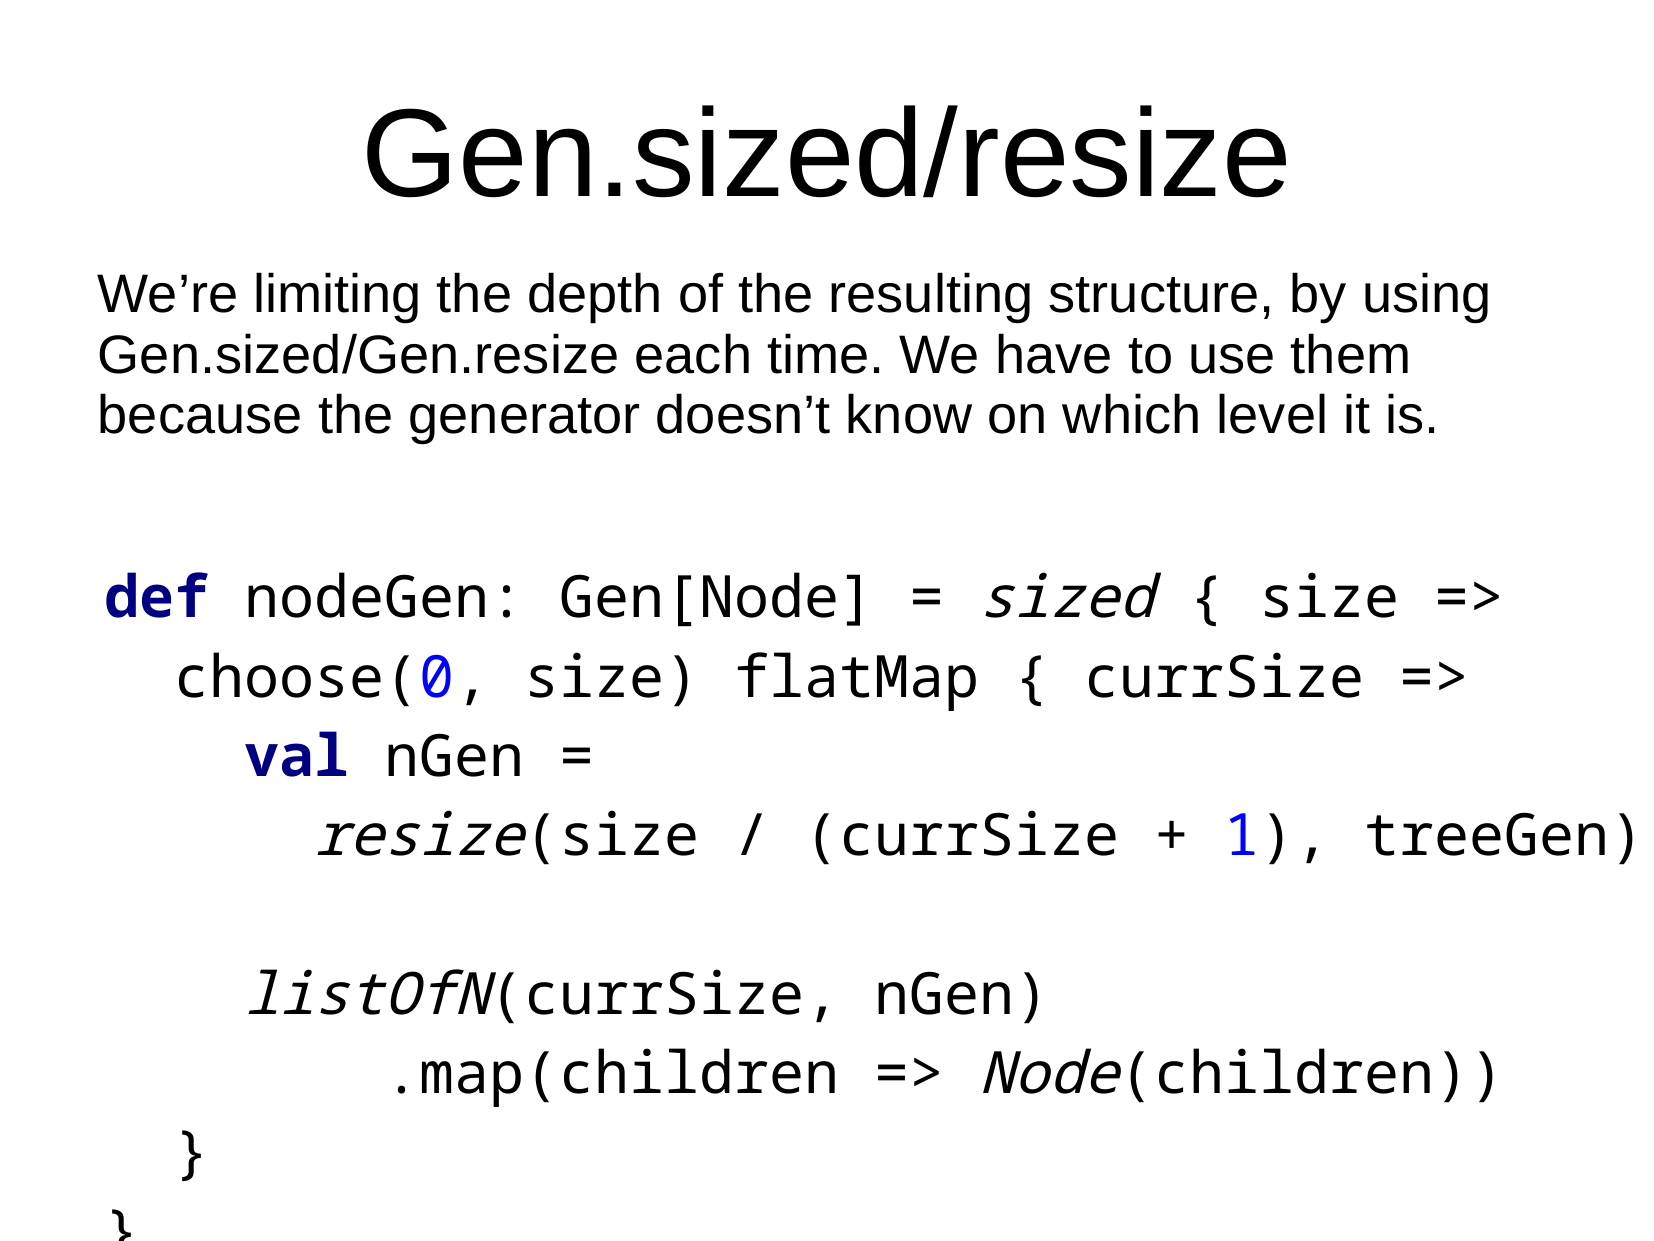

# Gen.sized/resize
We’re limiting the depth of the resulting structure, by using Gen.sized/Gen.resize each time. We have to use them because the generator doesn’t know on which level it is.
def nodeGen: Gen[Node] = sized { size =>
 choose(0, size) flatMap { currSize =>
 val nGen =
 resize(size / (currSize + 1), treeGen)
 listOfN(currSize, nGen)
 .map(children => Node(children))
 }
}